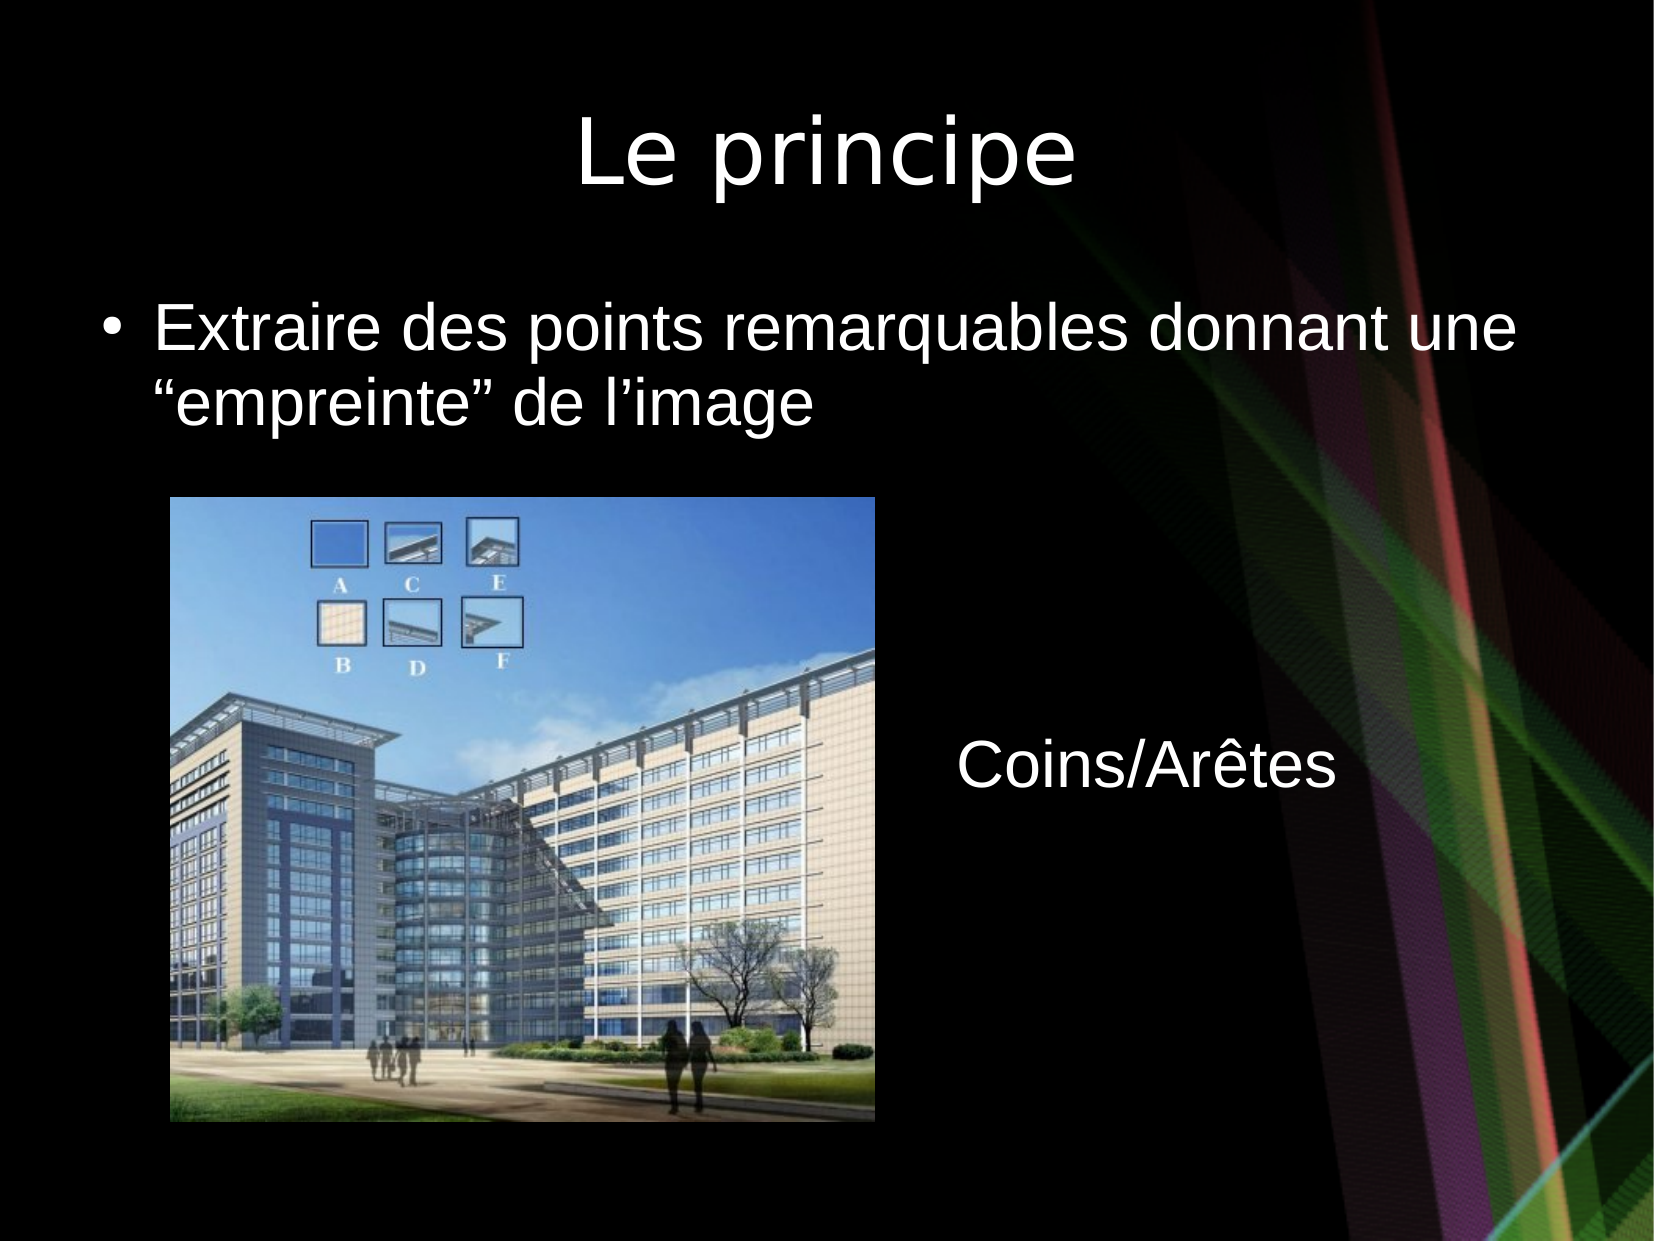

# Le principe
Extraire des points remarquables donnant une “empreinte” de l’image
Coins/Arêtes